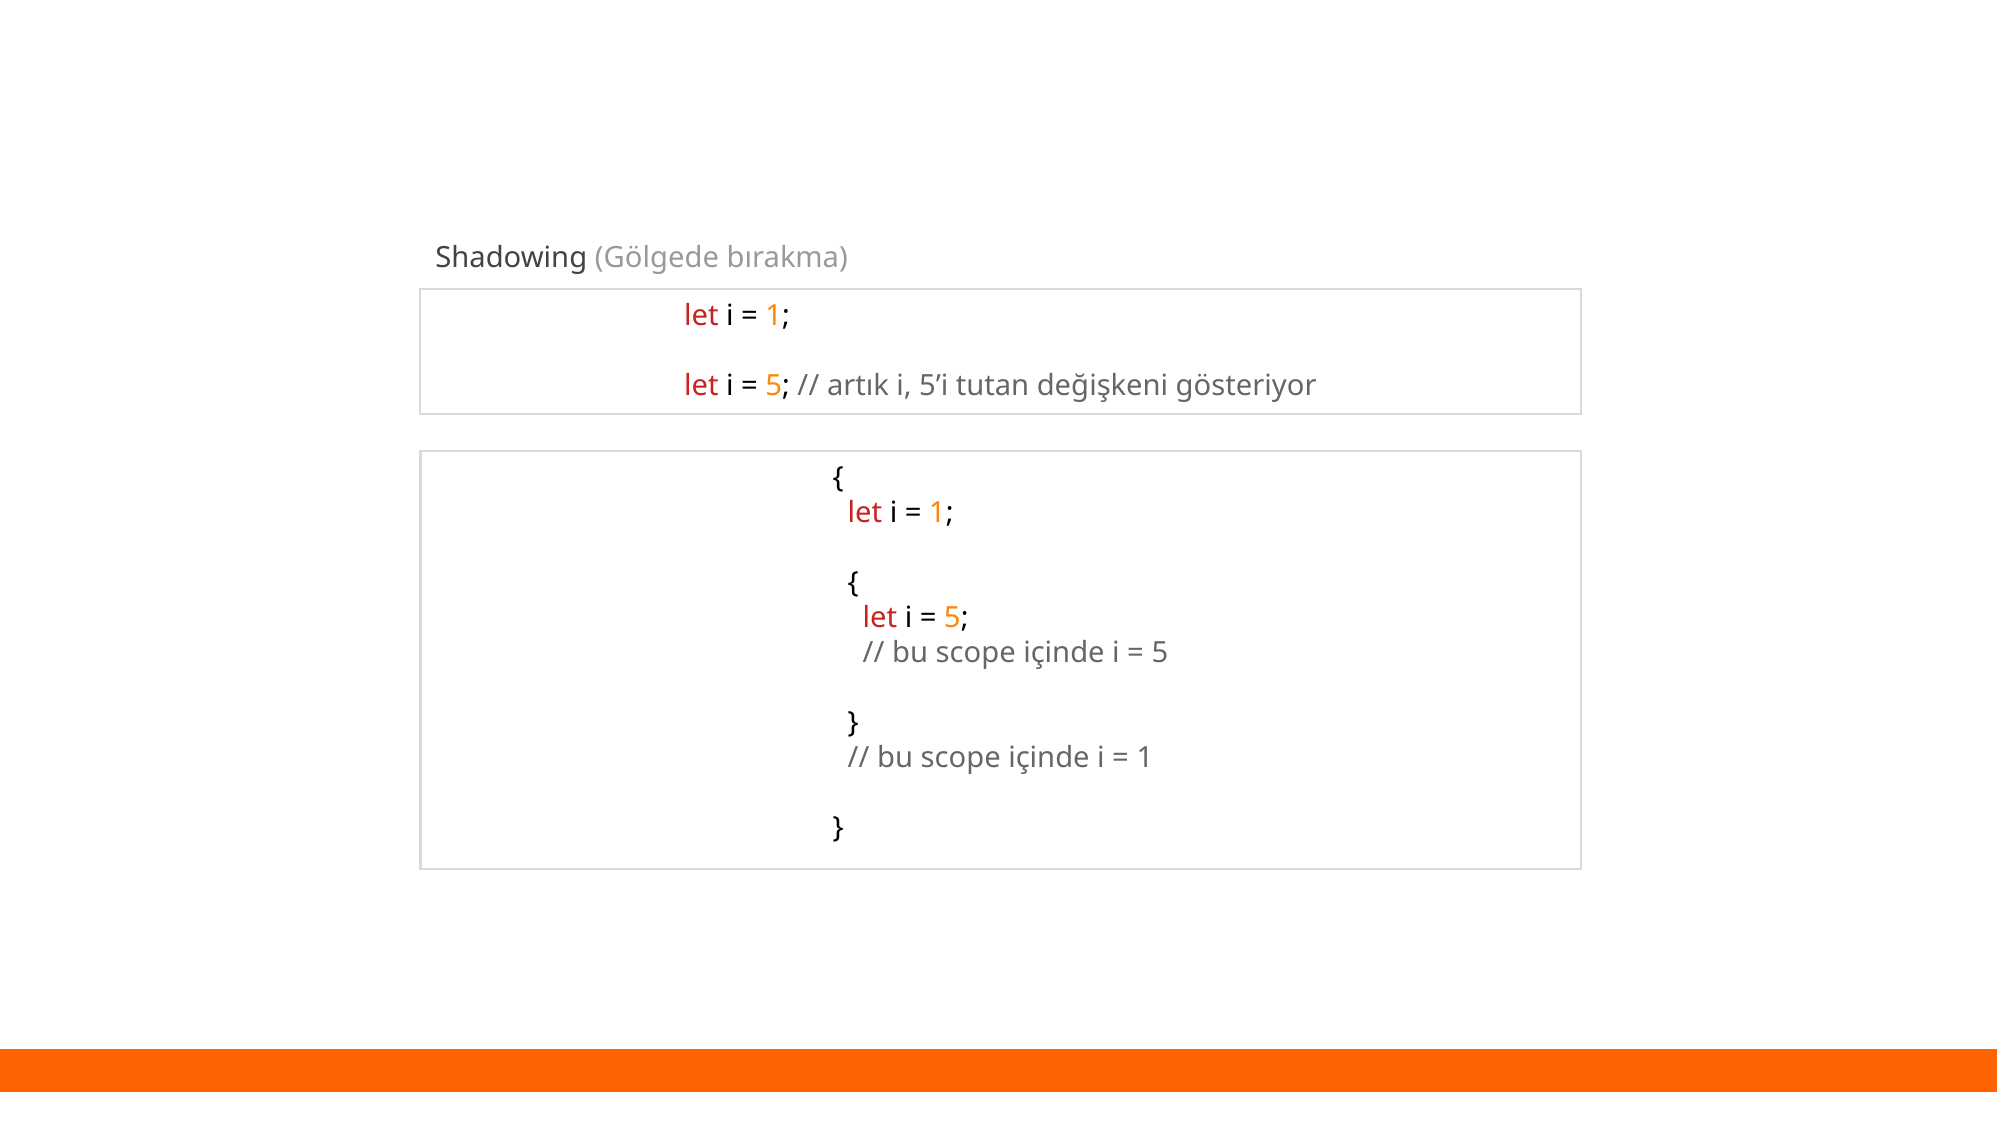

Shadowing (Gölgede bırakma)
let i = 1;
let i = 5; // artık i, 5’i tutan değişkeni gösteriyor
{
 let i = 1;
 {
 let i = 5;
 // bu scope içinde i = 5
 }
 // bu scope içinde i = 1
}